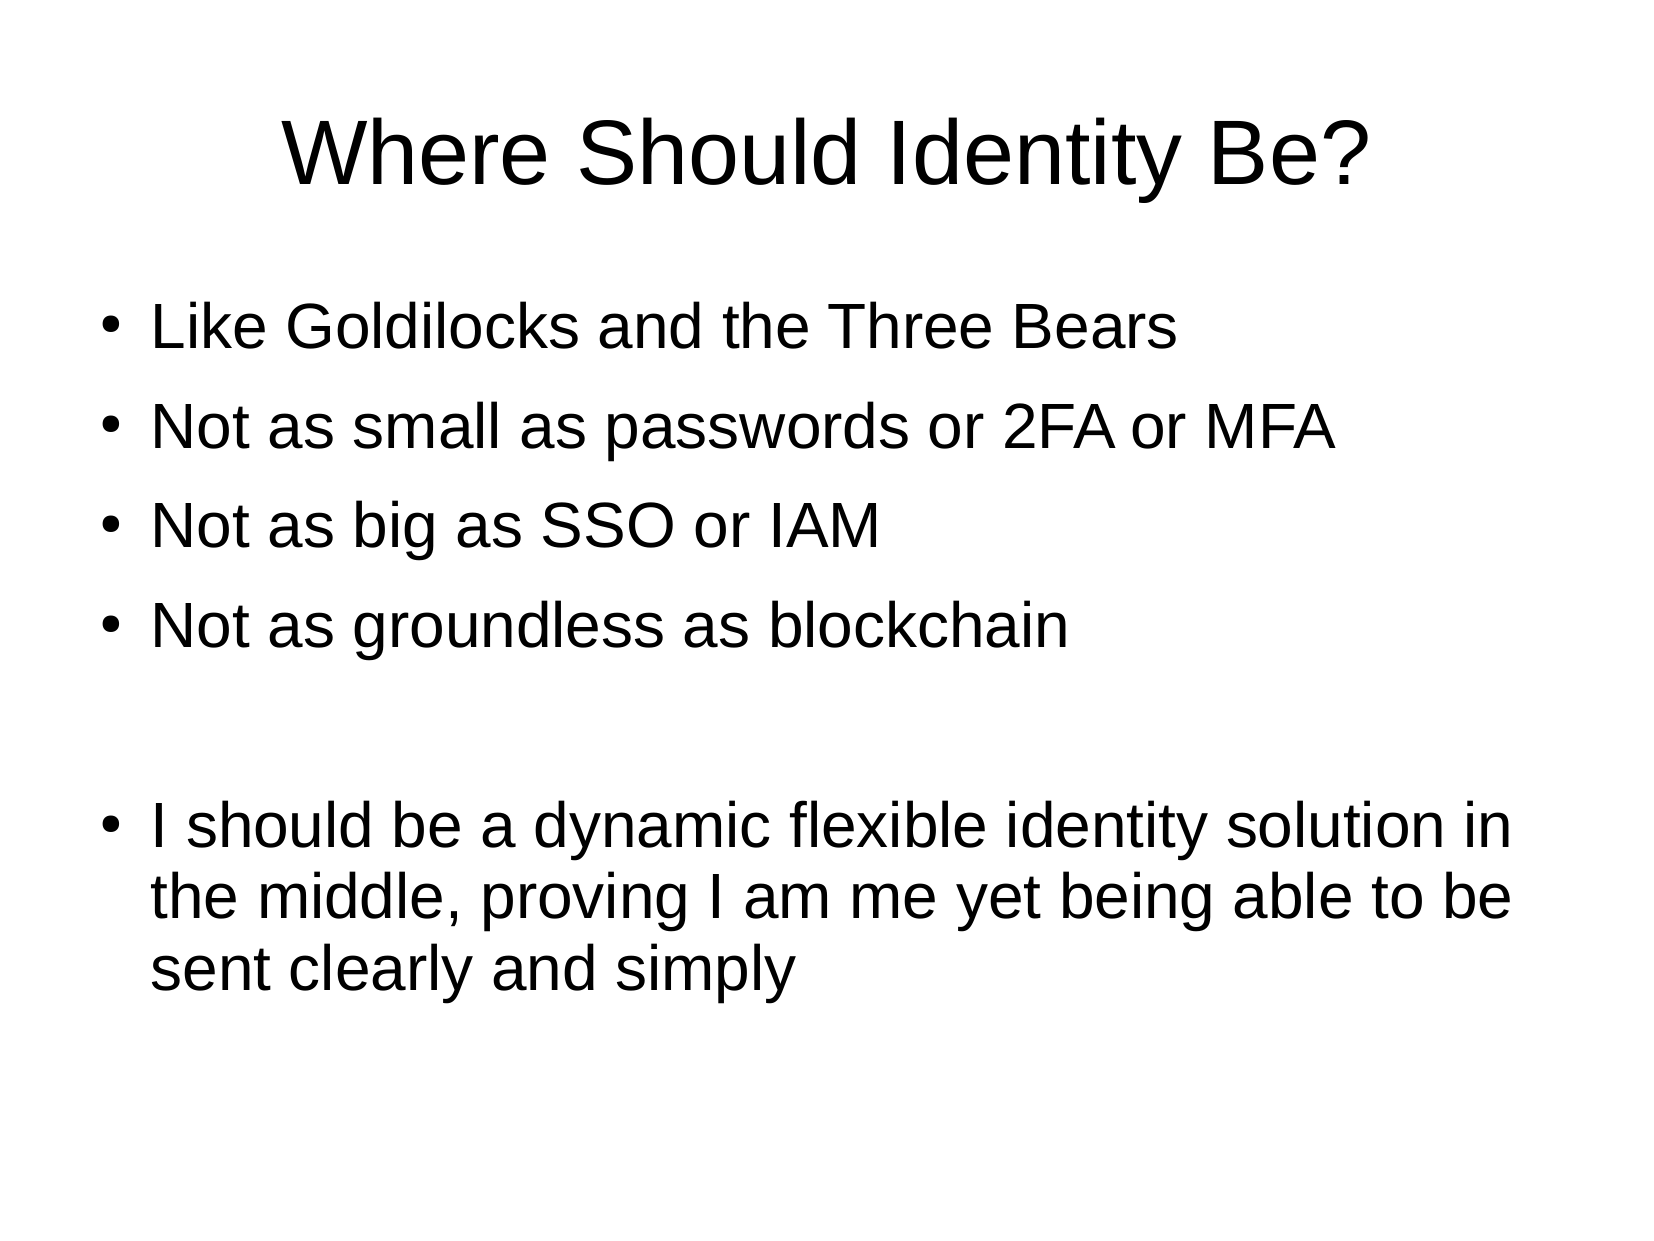

# Where Should Identity Be?
Like Goldilocks and the Three Bears
Not as small as passwords or 2FA or MFA
Not as big as SSO or IAM
Not as groundless as blockchain
I should be a dynamic flexible identity solution in the middle, proving I am me yet being able to be sent clearly and simply